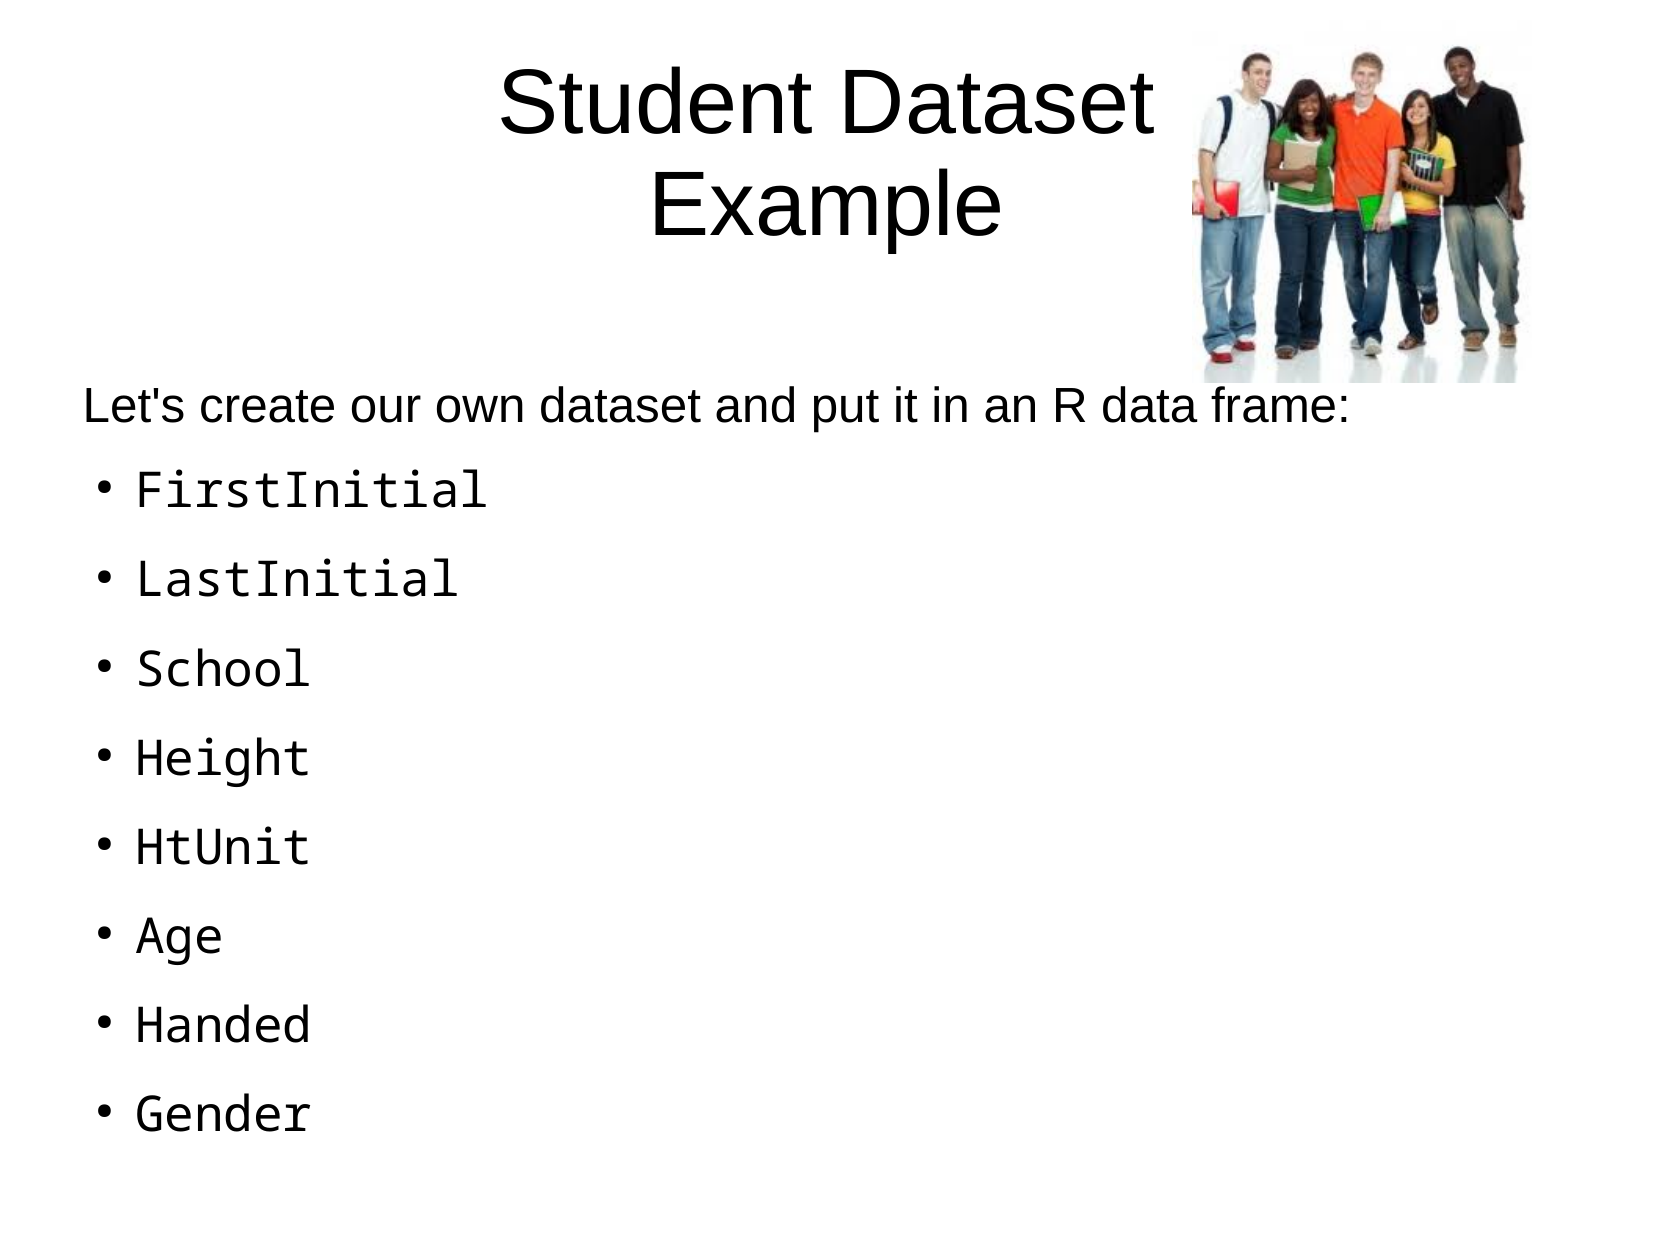

# Student Dataset Example
Let's create our own dataset and put it in an R data frame:
FirstInitial
LastInitial
School
Height
HtUnit
Age
Handed
Gender